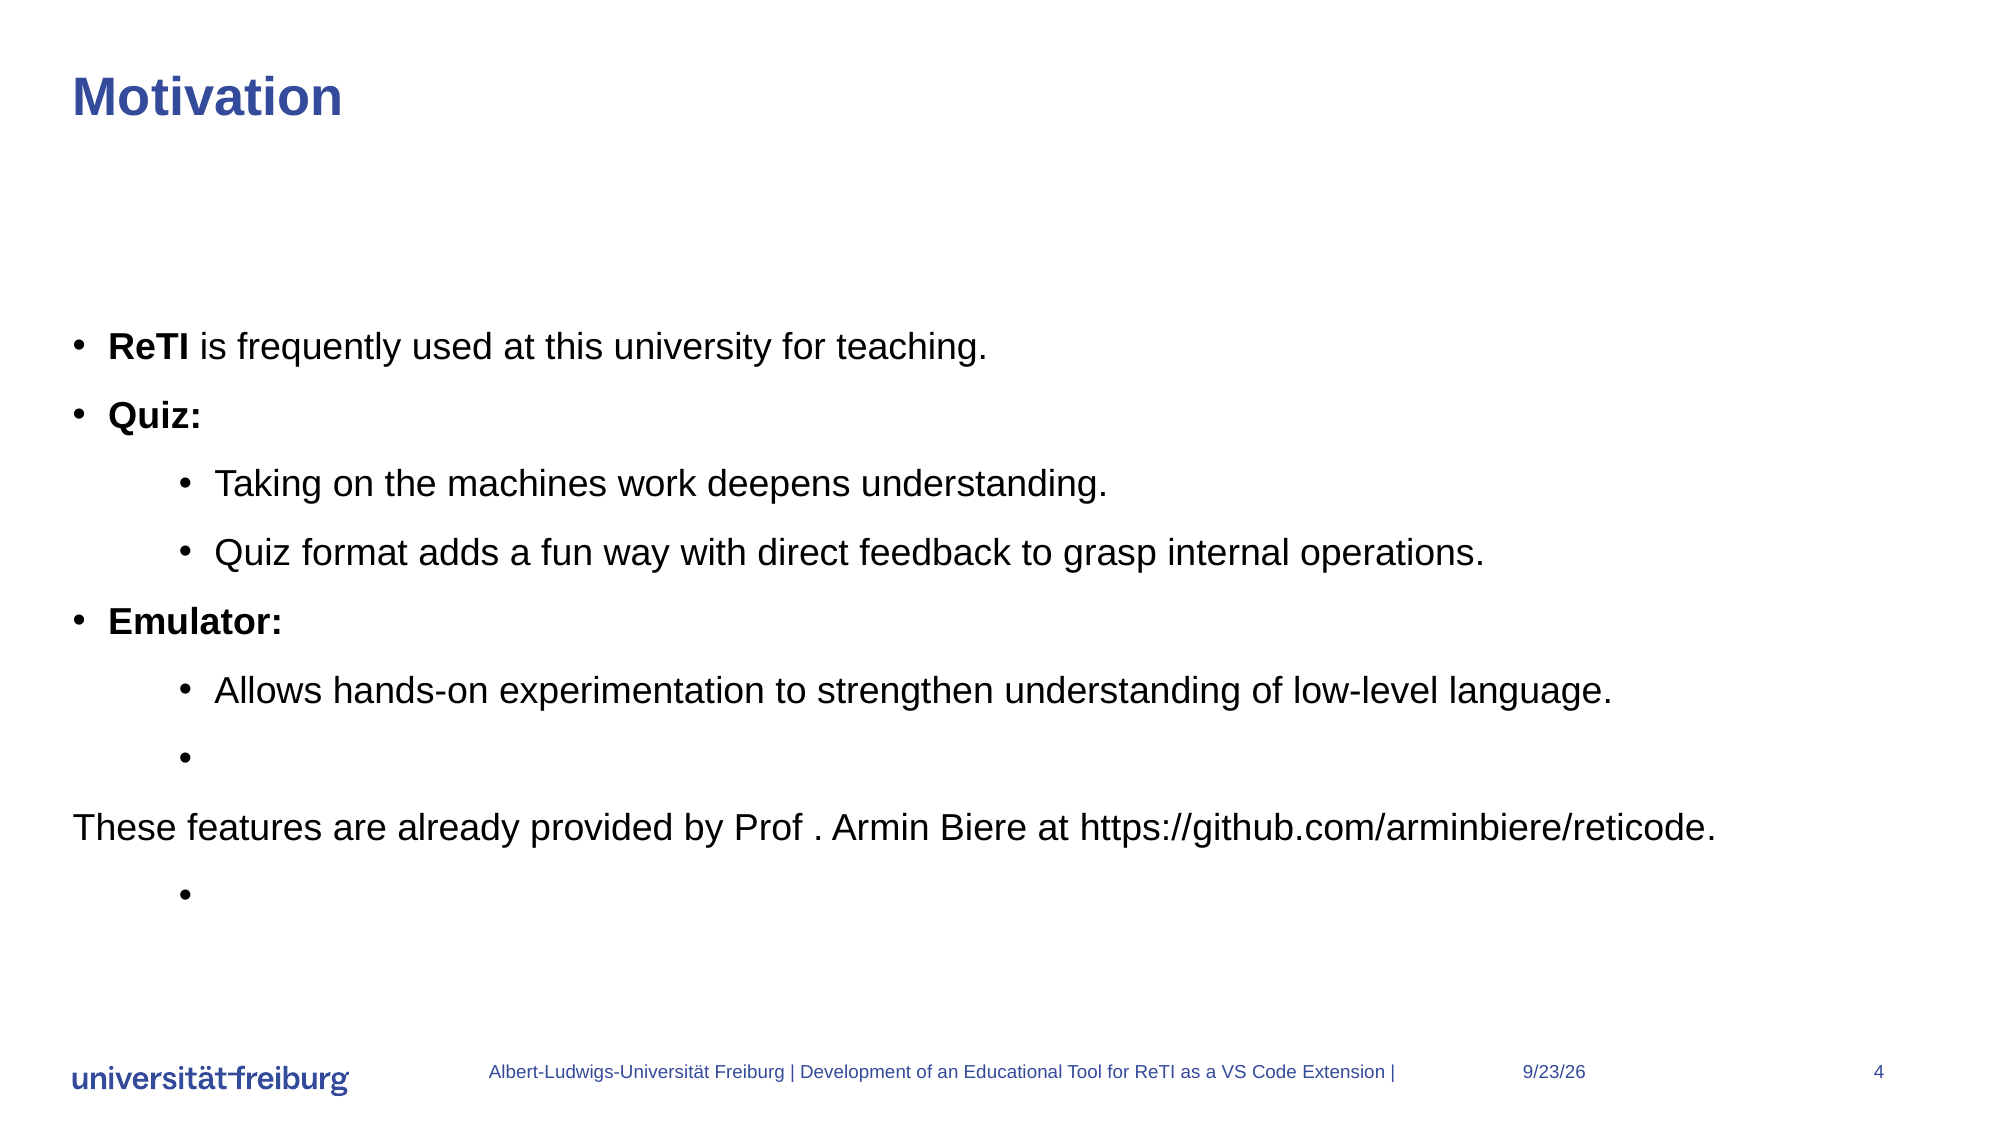

# Motivation
ReTI is frequently used at this university for teaching.
Quiz:
Taking on the machines work deepens understanding.
Quiz format adds a fun way with direct feedback to grasp internal operations.
Emulator:
Allows hands-on experimentation to strengthen understanding of low-level language.
These features are already provided by Prof . Armin Biere at https://github.com/arminbiere/reticode.
Albert-Ludwigs-Universität Freiburg | Development of an Educational Tool for ReTI as a VS Code Extension |